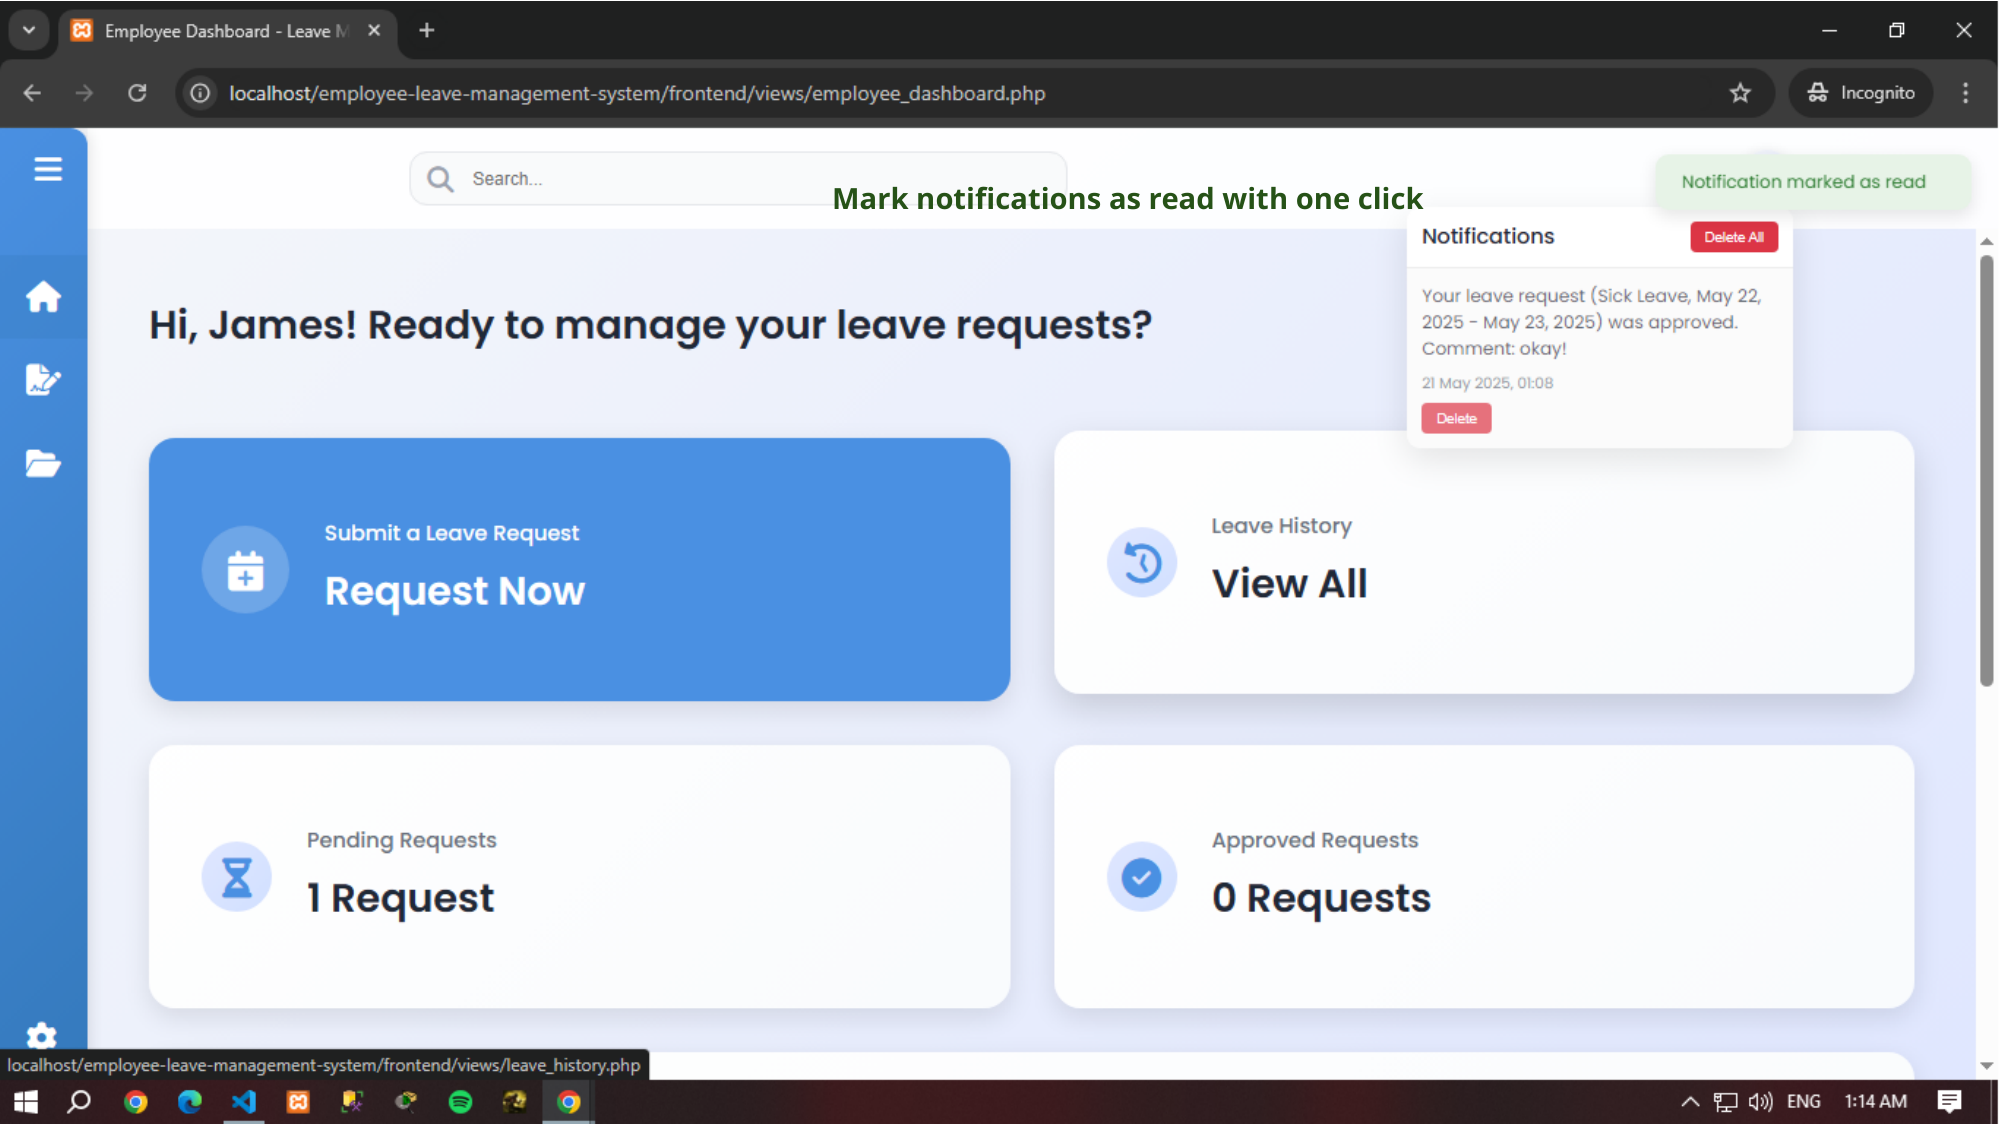

Mark notifications as read with one click